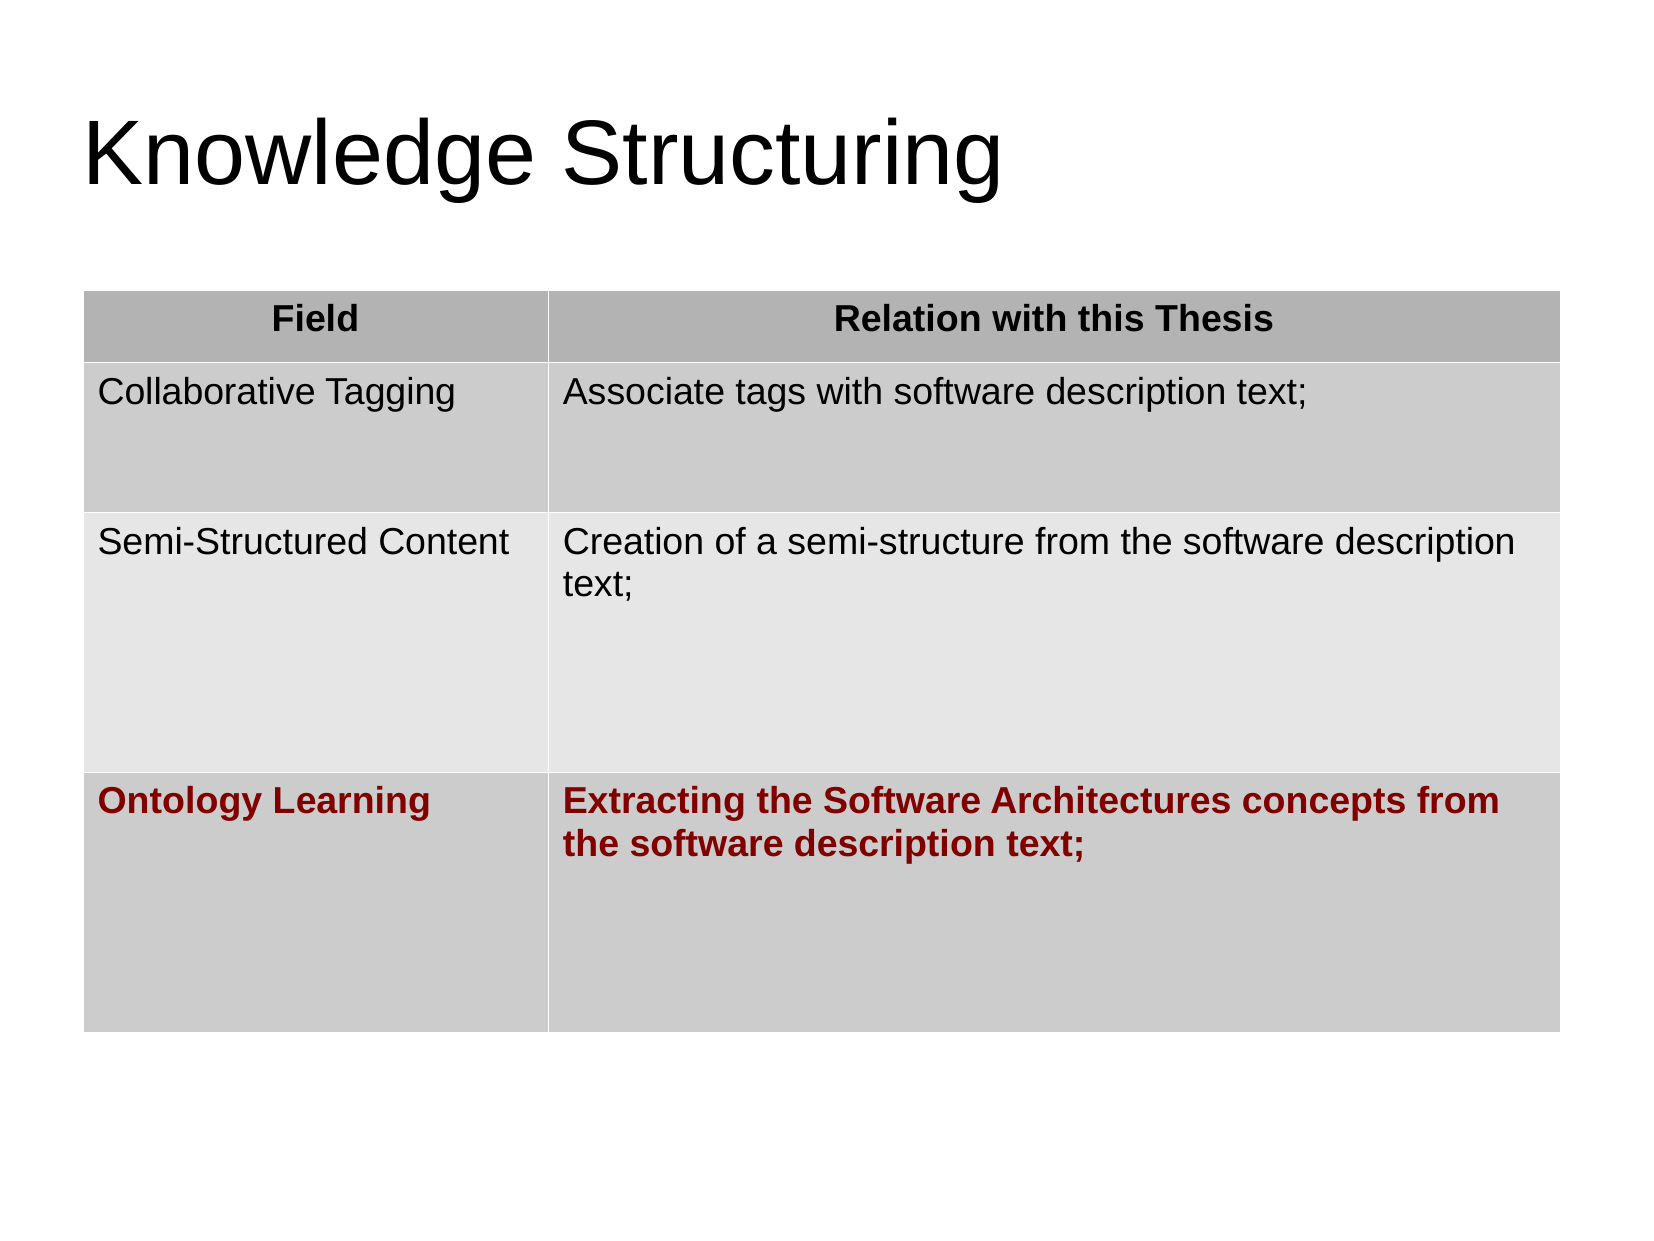

# Knowledge Structuring
| Field | Relation with this Thesis |
| --- | --- |
| Collaborative Tagging | Associate tags with software description text; |
| Semi-Structured Content | Creation of a semi-structure from the software description text; |
| Ontology Learning | Extracting the Software Architectures concepts from the software description text; |